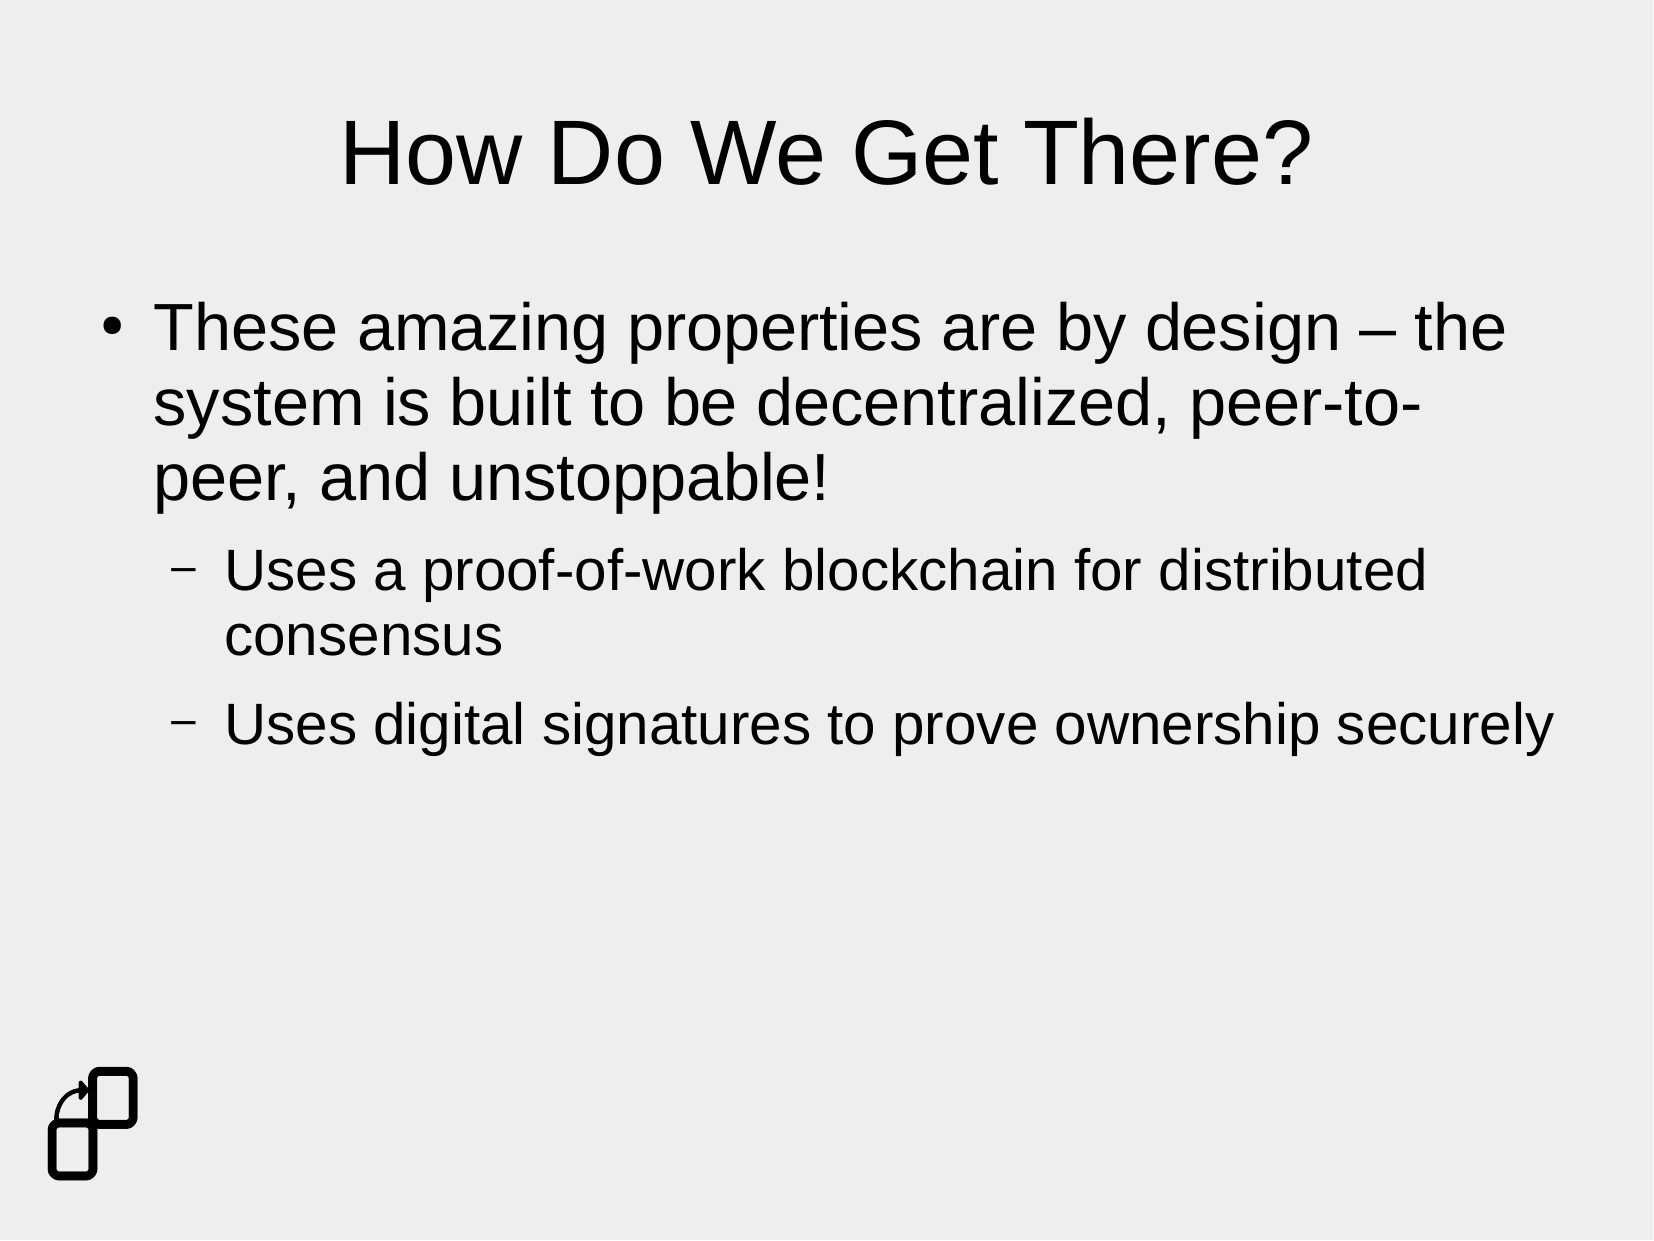

# How Do We Get There?
These amazing properties are by design – the system is built to be decentralized, peer-to-peer, and unstoppable!
Uses a proof-of-work blockchain for distributed consensus
Uses digital signatures to prove ownership securely